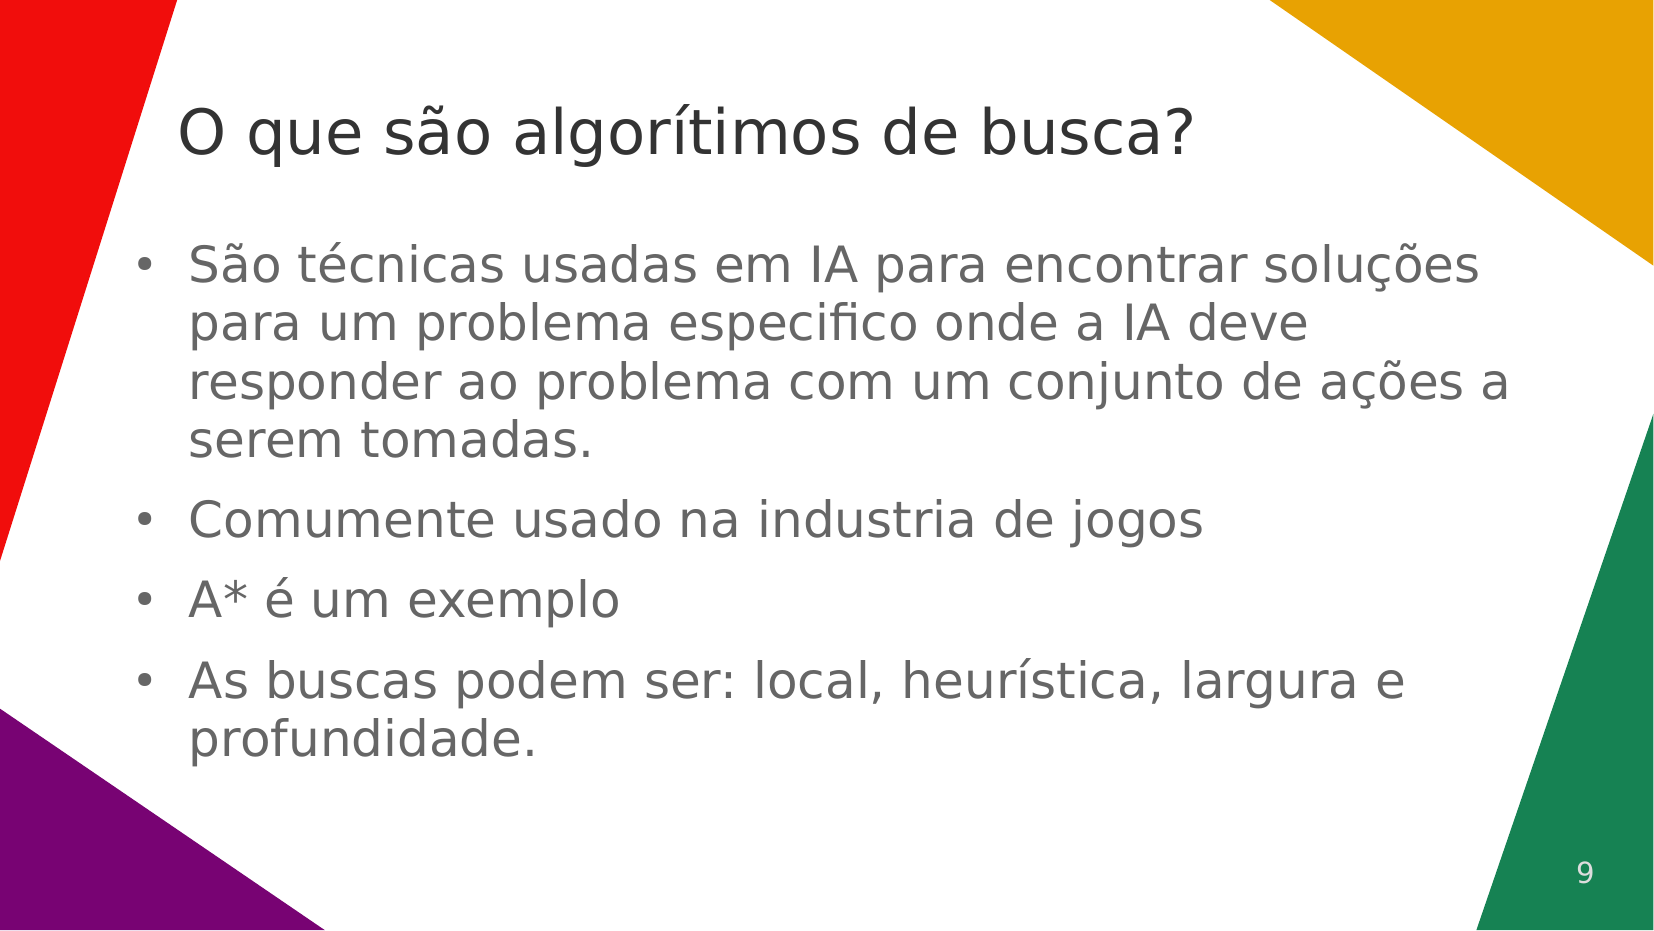

# O que são algorítimos de busca?
São técnicas usadas em IA para encontrar soluções para um problema especifico onde a IA deve responder ao problema com um conjunto de ações a serem tomadas.
Comumente usado na industria de jogos
A* é um exemplo
As buscas podem ser: local, heurística, largura e profundidade.
9